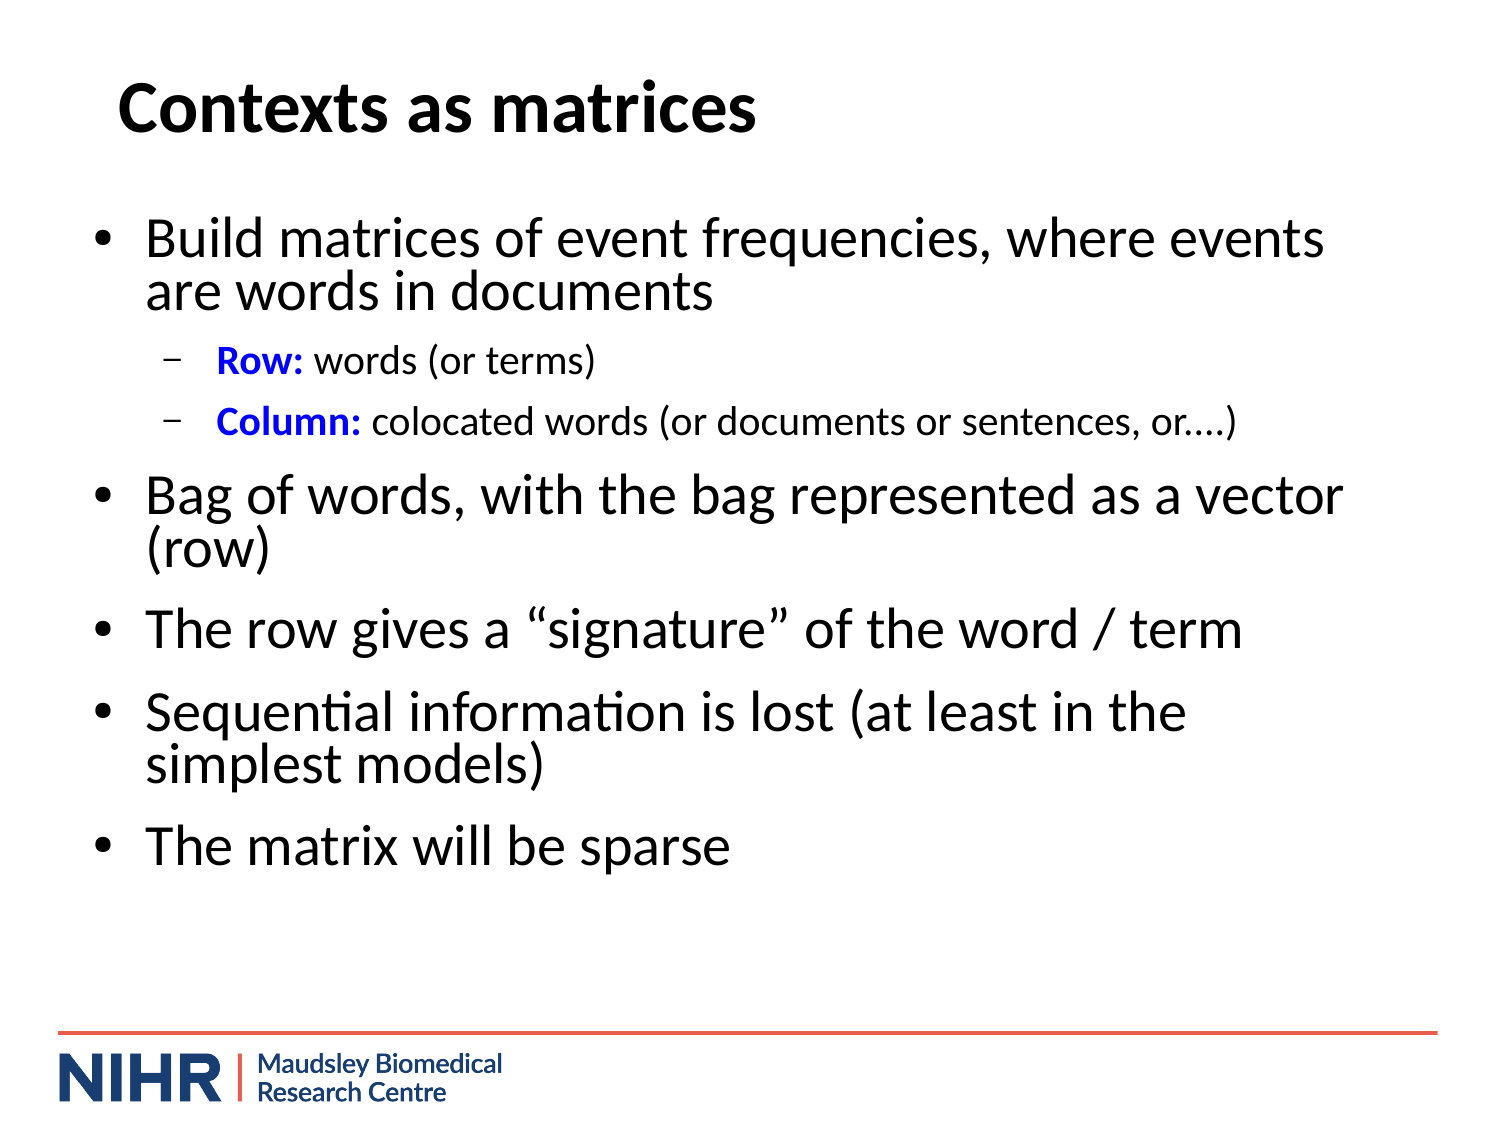

# Contexts as matrices
Build matrices of event frequencies, where events are words in documents
Row: words (or terms)
Column: colocated words (or documents or sentences, or....)
Bag of words, with the bag represented as a vector (row)
The row gives a “signature” of the word / term
Sequential information is lost (at least in the simplest models)
The matrix will be sparse